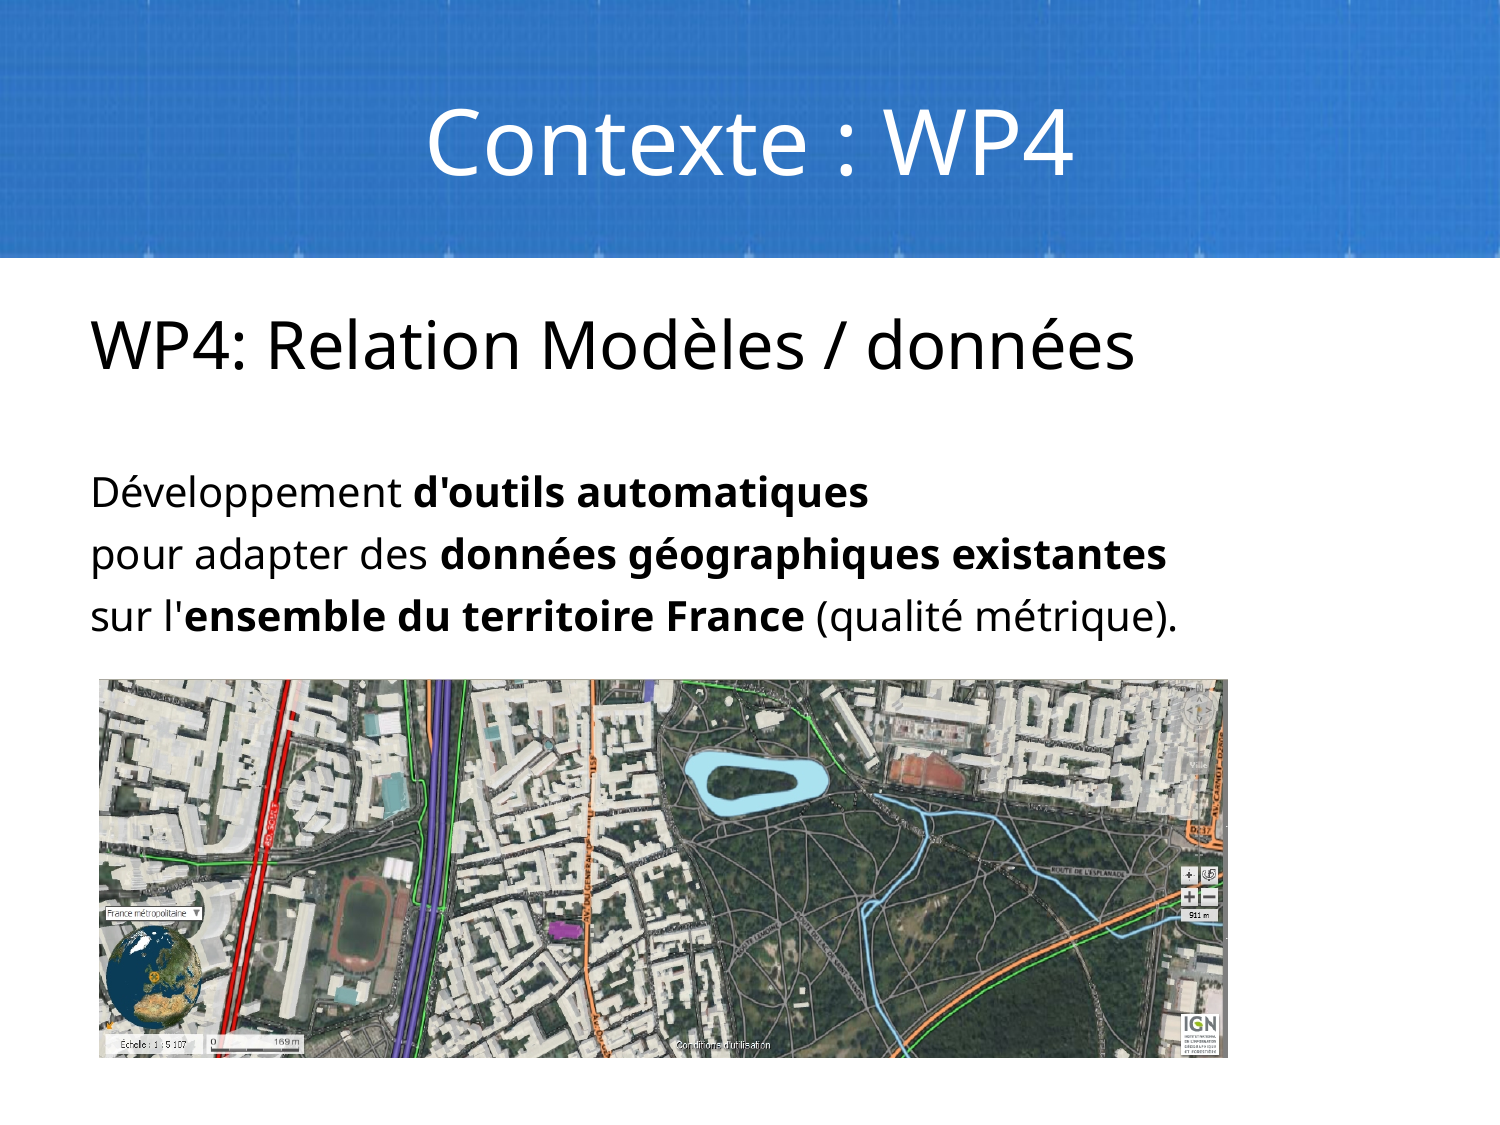

Contexte : WP4
# WP4: Relation Modèles / données
Développement d'outils automatiques
pour adapter des données géographiques existantes
sur l'ensemble du territoire France (qualité métrique).